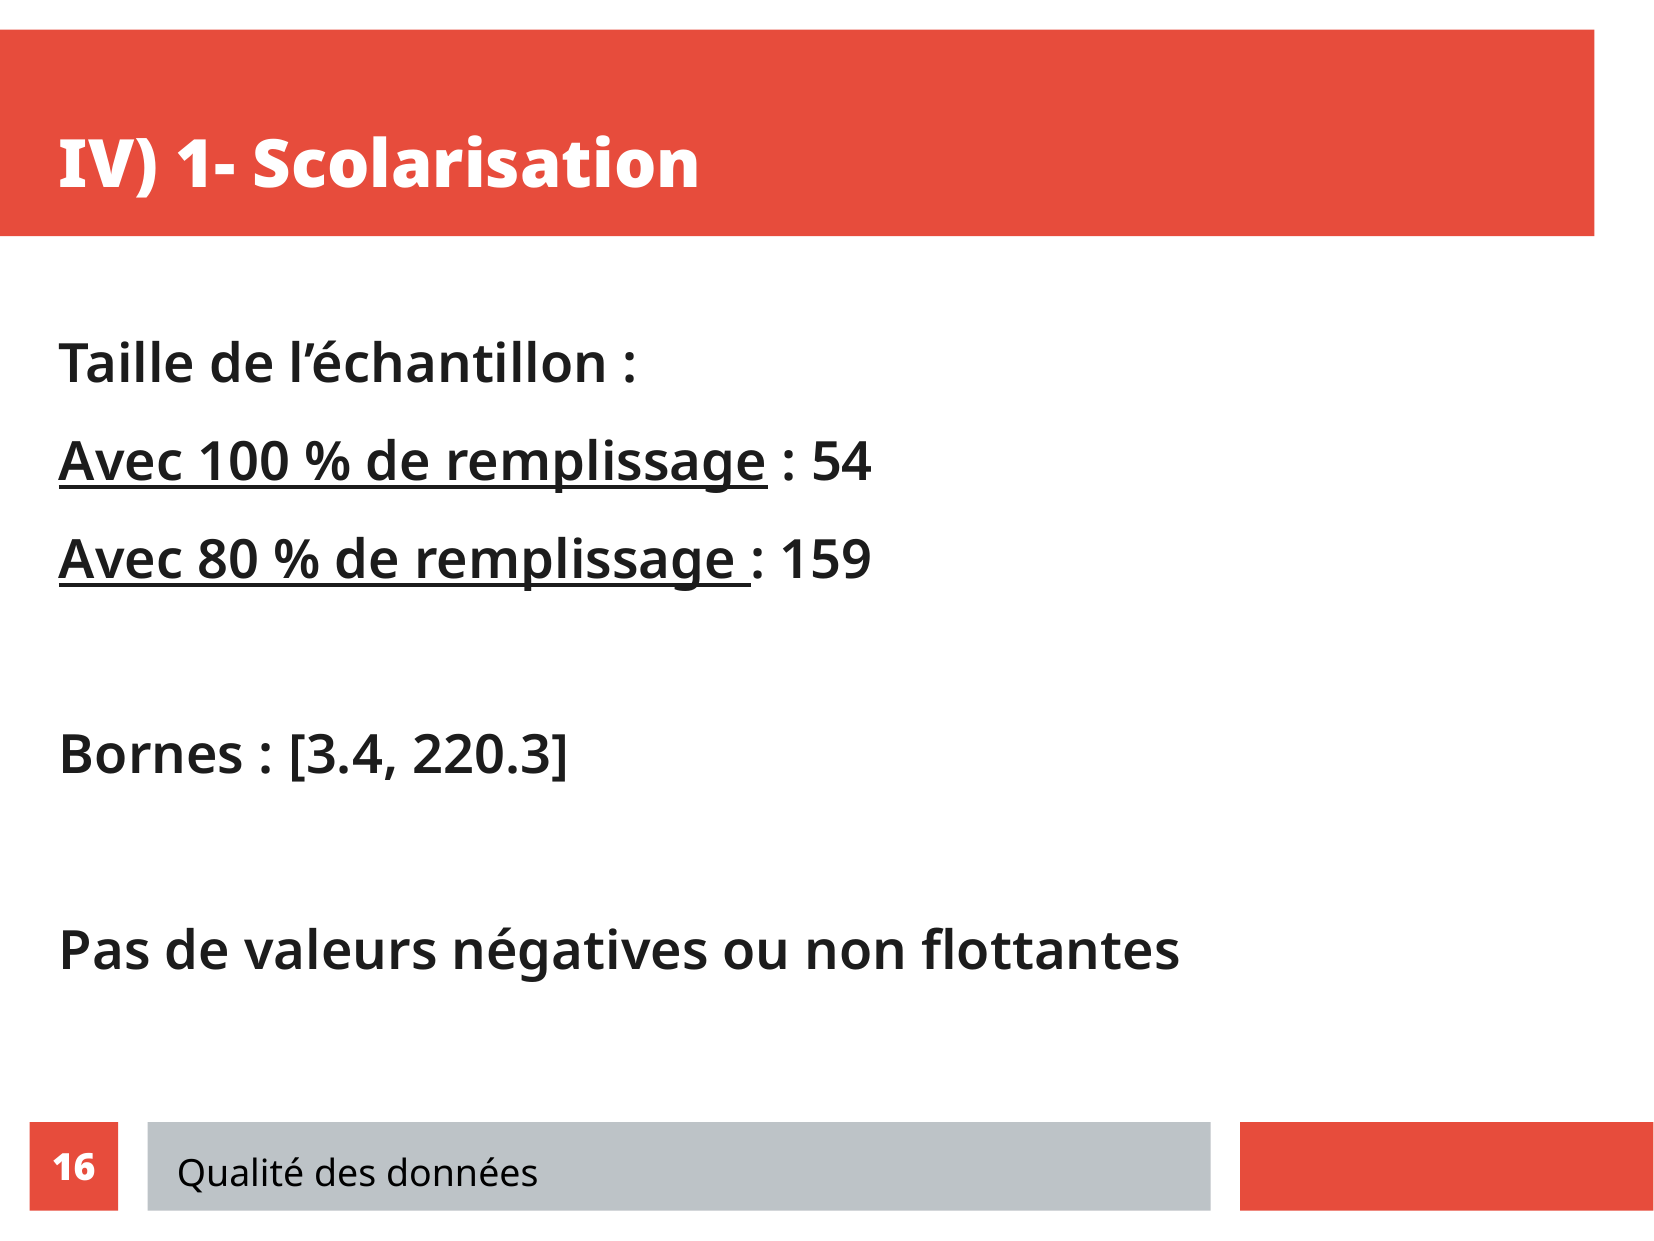

# IV) 1- Scolarisation
Taille de l’échantillon :
Avec 100 % de remplissage : 54
Avec 80 % de remplissage : 159
Bornes : [3.4, 220.3]
Pas de valeurs négatives ou non flottantes
16
Qualité des données